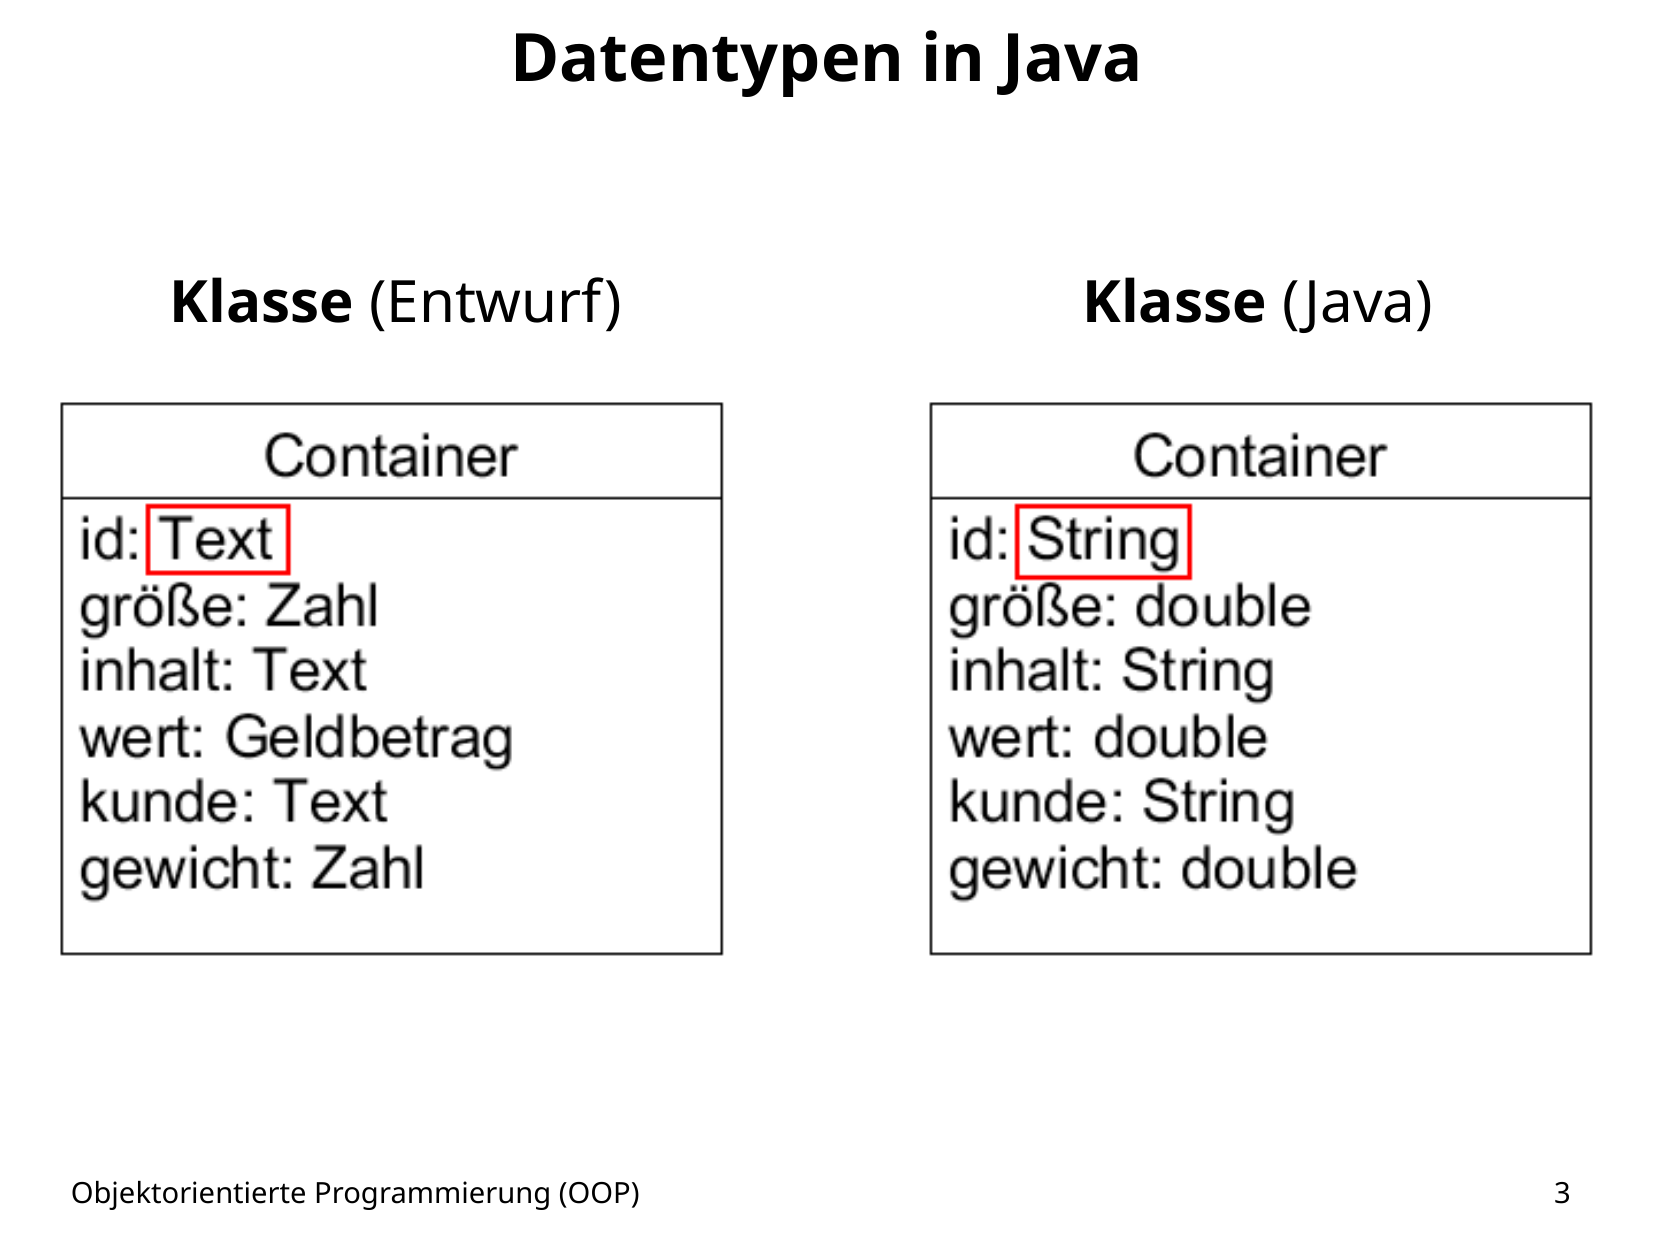

# Datentypen in Java
Klasse (Entwurf)
Klasse (Java)
Objektorientierte Programmierung (OOP)
3